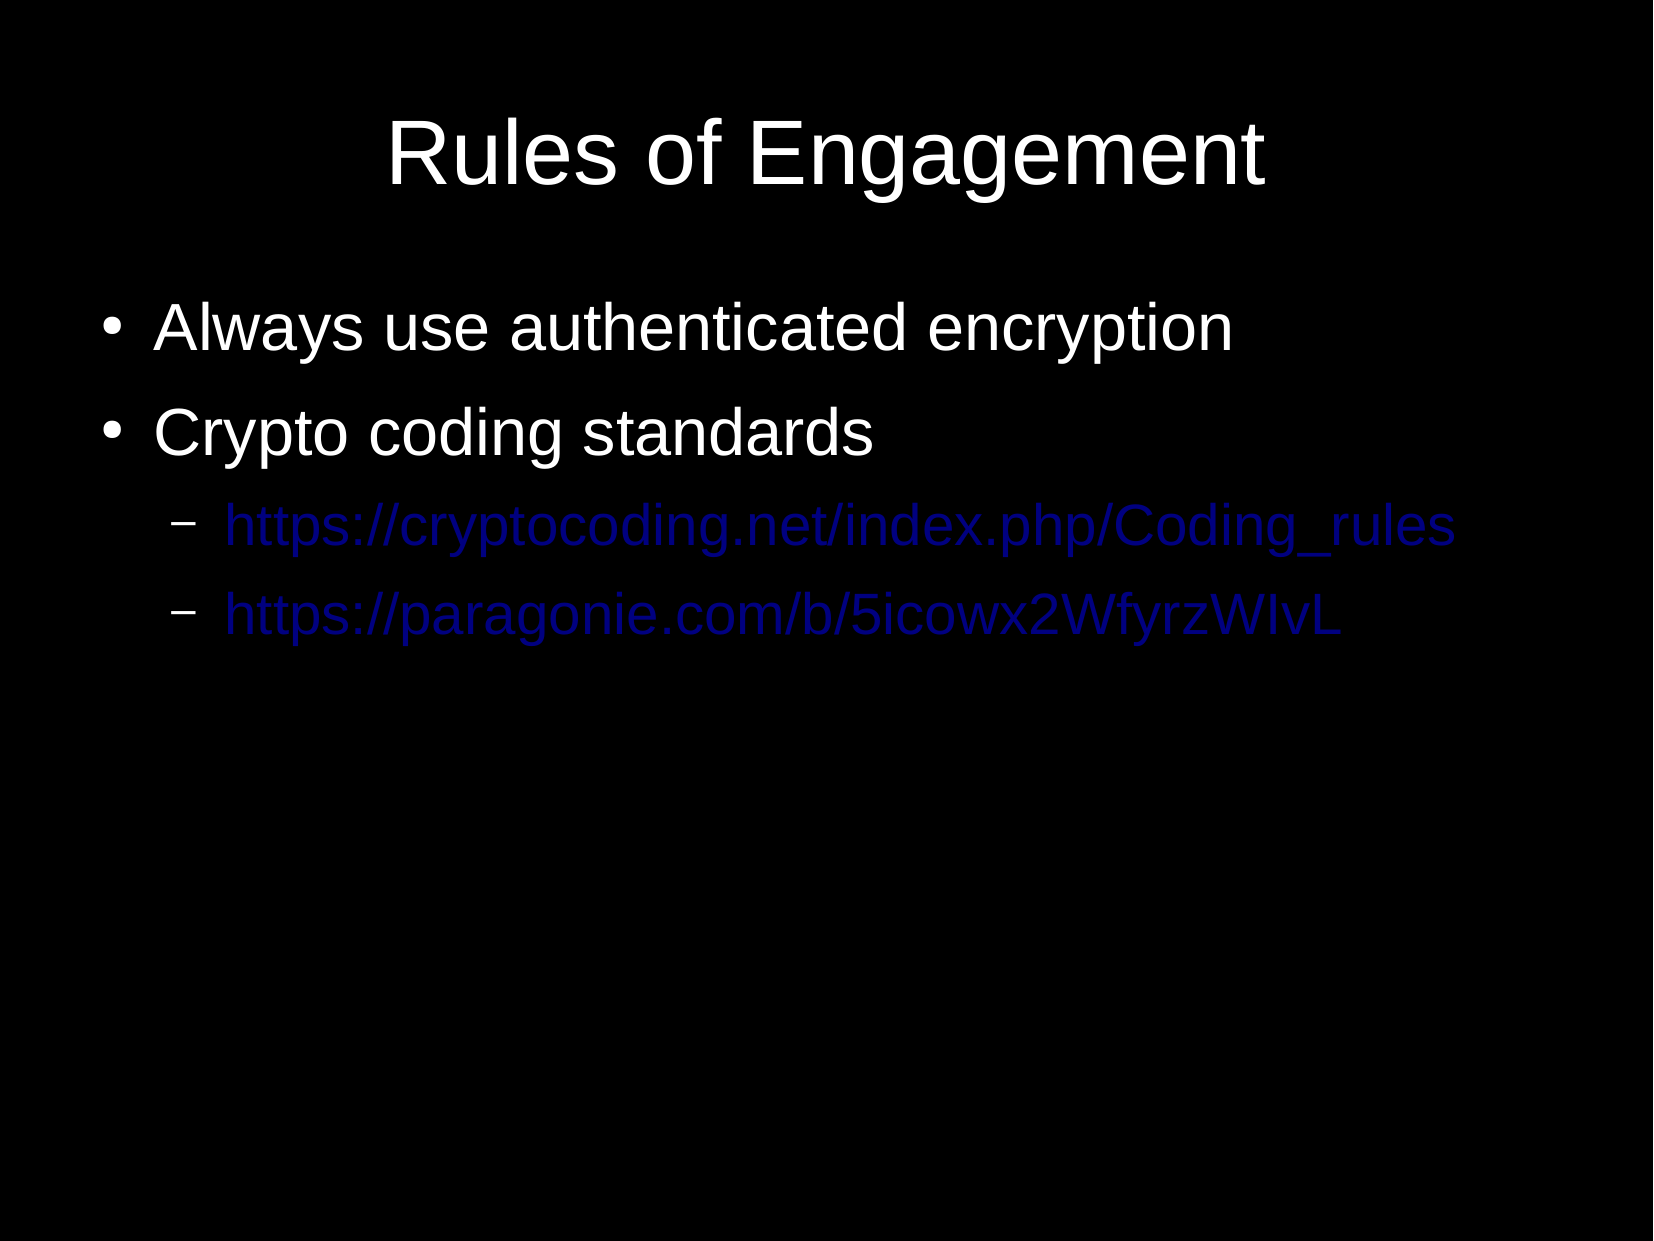

# Rules of Engagement
Always use authenticated encryption
Crypto coding standards
https://cryptocoding.net/index.php/Coding_rules
https://paragonie.com/b/5icowx2WfyrzWIvL